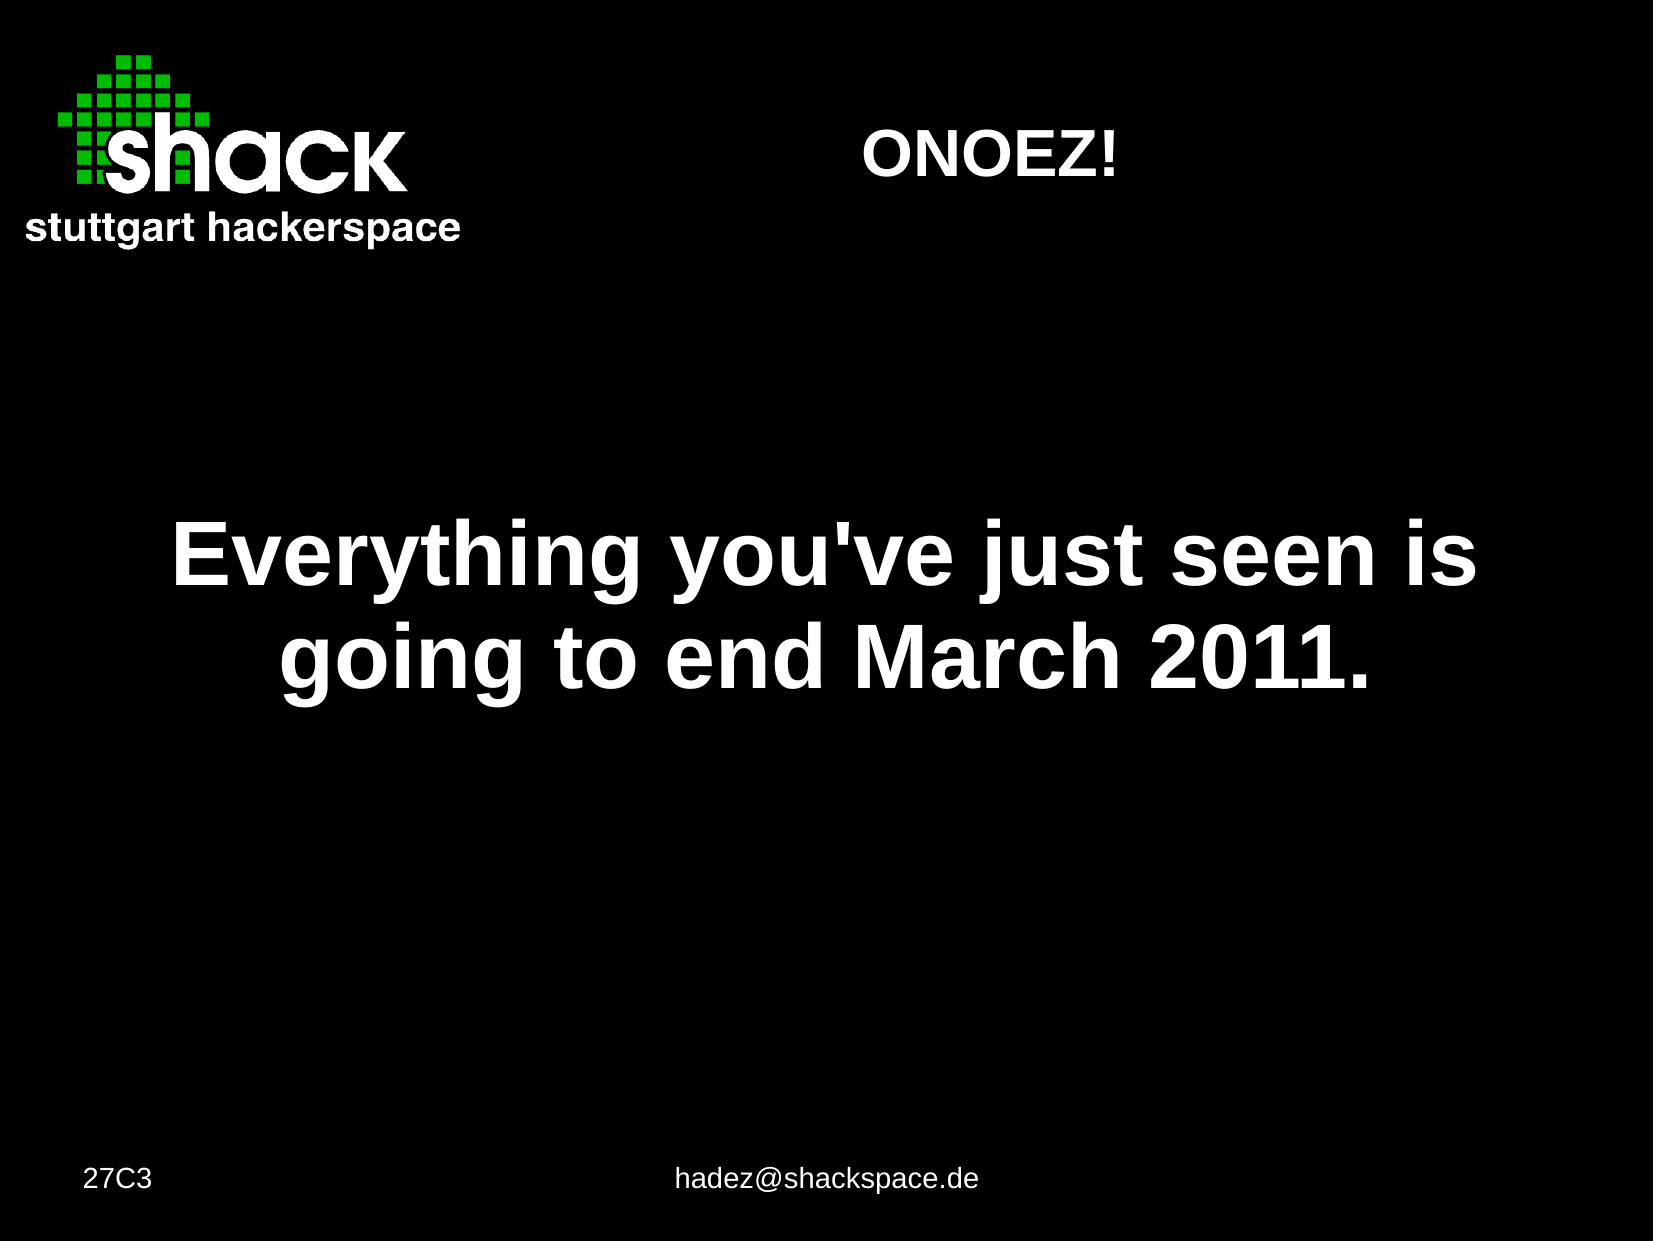

# ONOEZ!
Everything you've just seen is going to end March 2011.